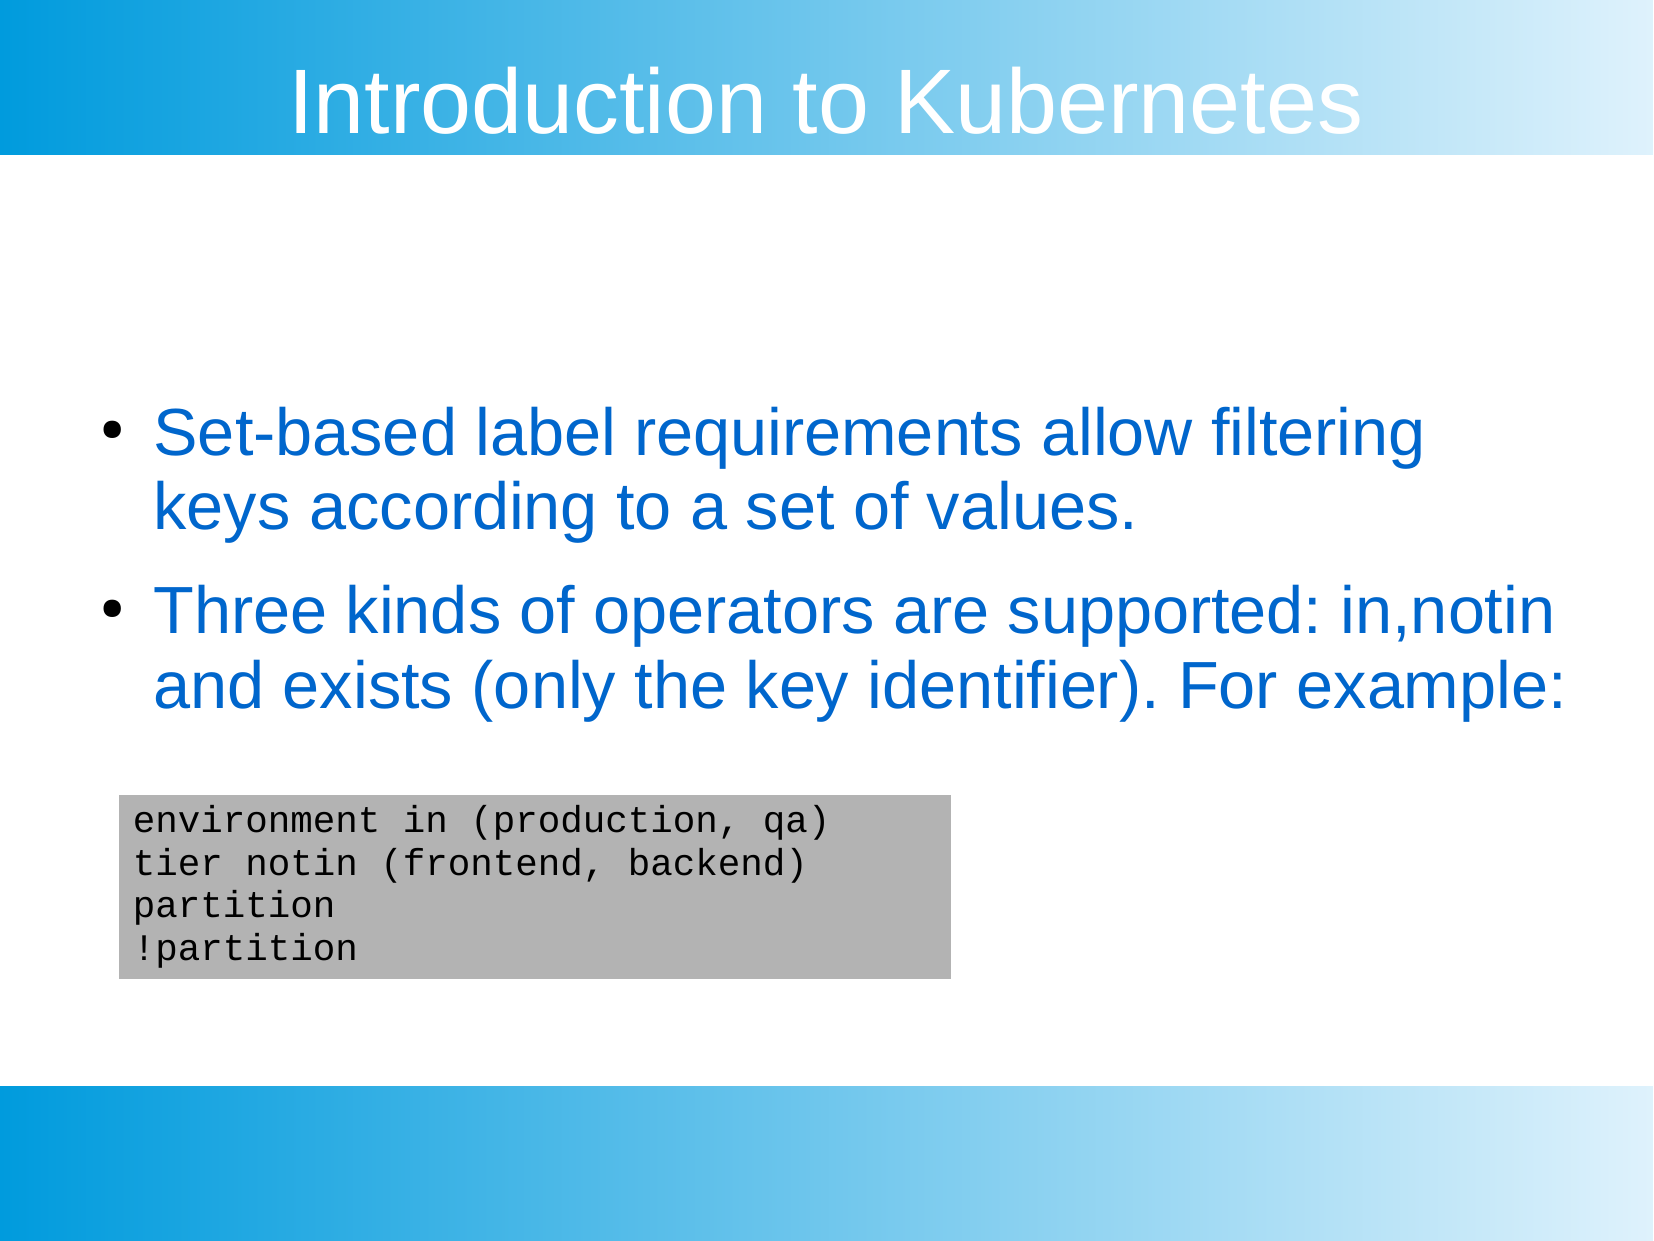

# Introduction to Kubernetes
Set-based label requirements allow filtering keys according to a set of values.
Three kinds of operators are supported: in,notin and exists (only the key identifier). For example:
| environment in (production, qa) tier notin (frontend, backend) partition !partition |
| --- |